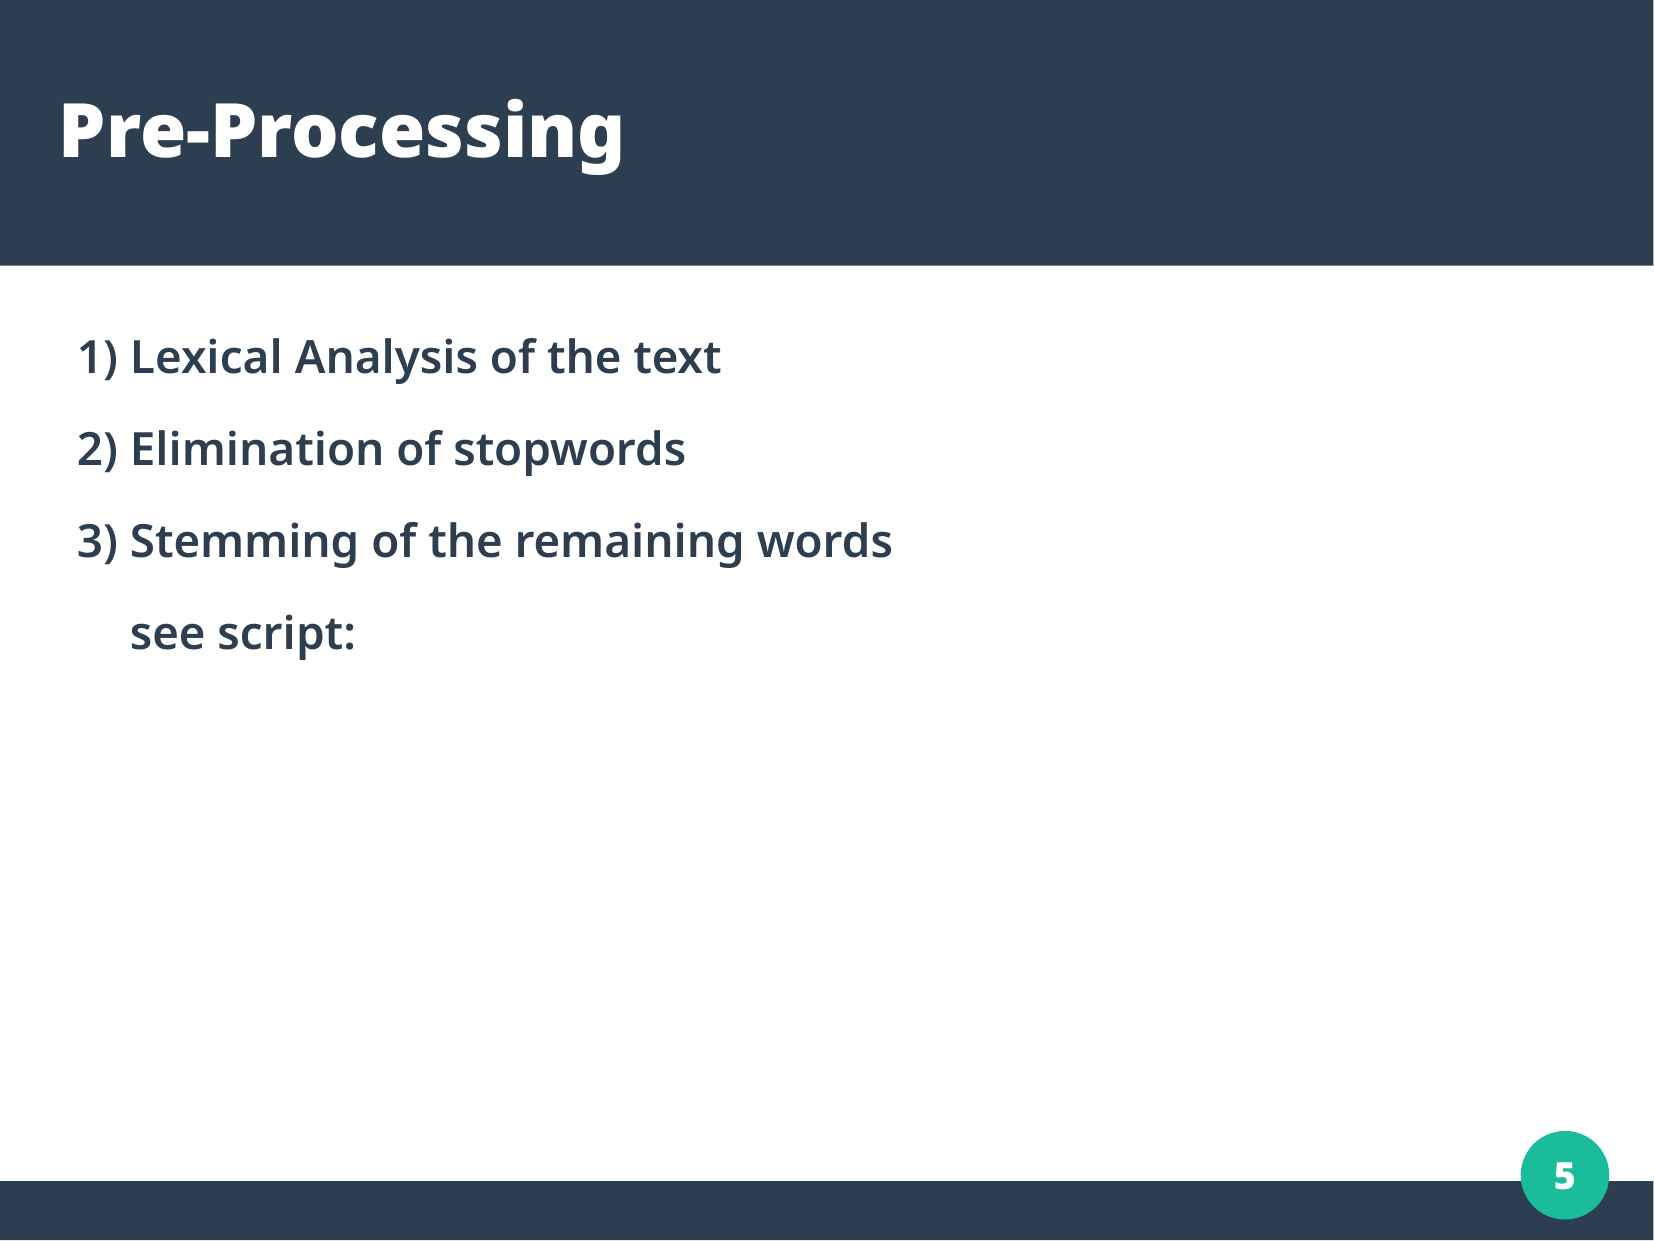

# Pre-Processing
Lexical Analysis of the text
Elimination of stopwords
Stemming of the remaining words
see script:
5